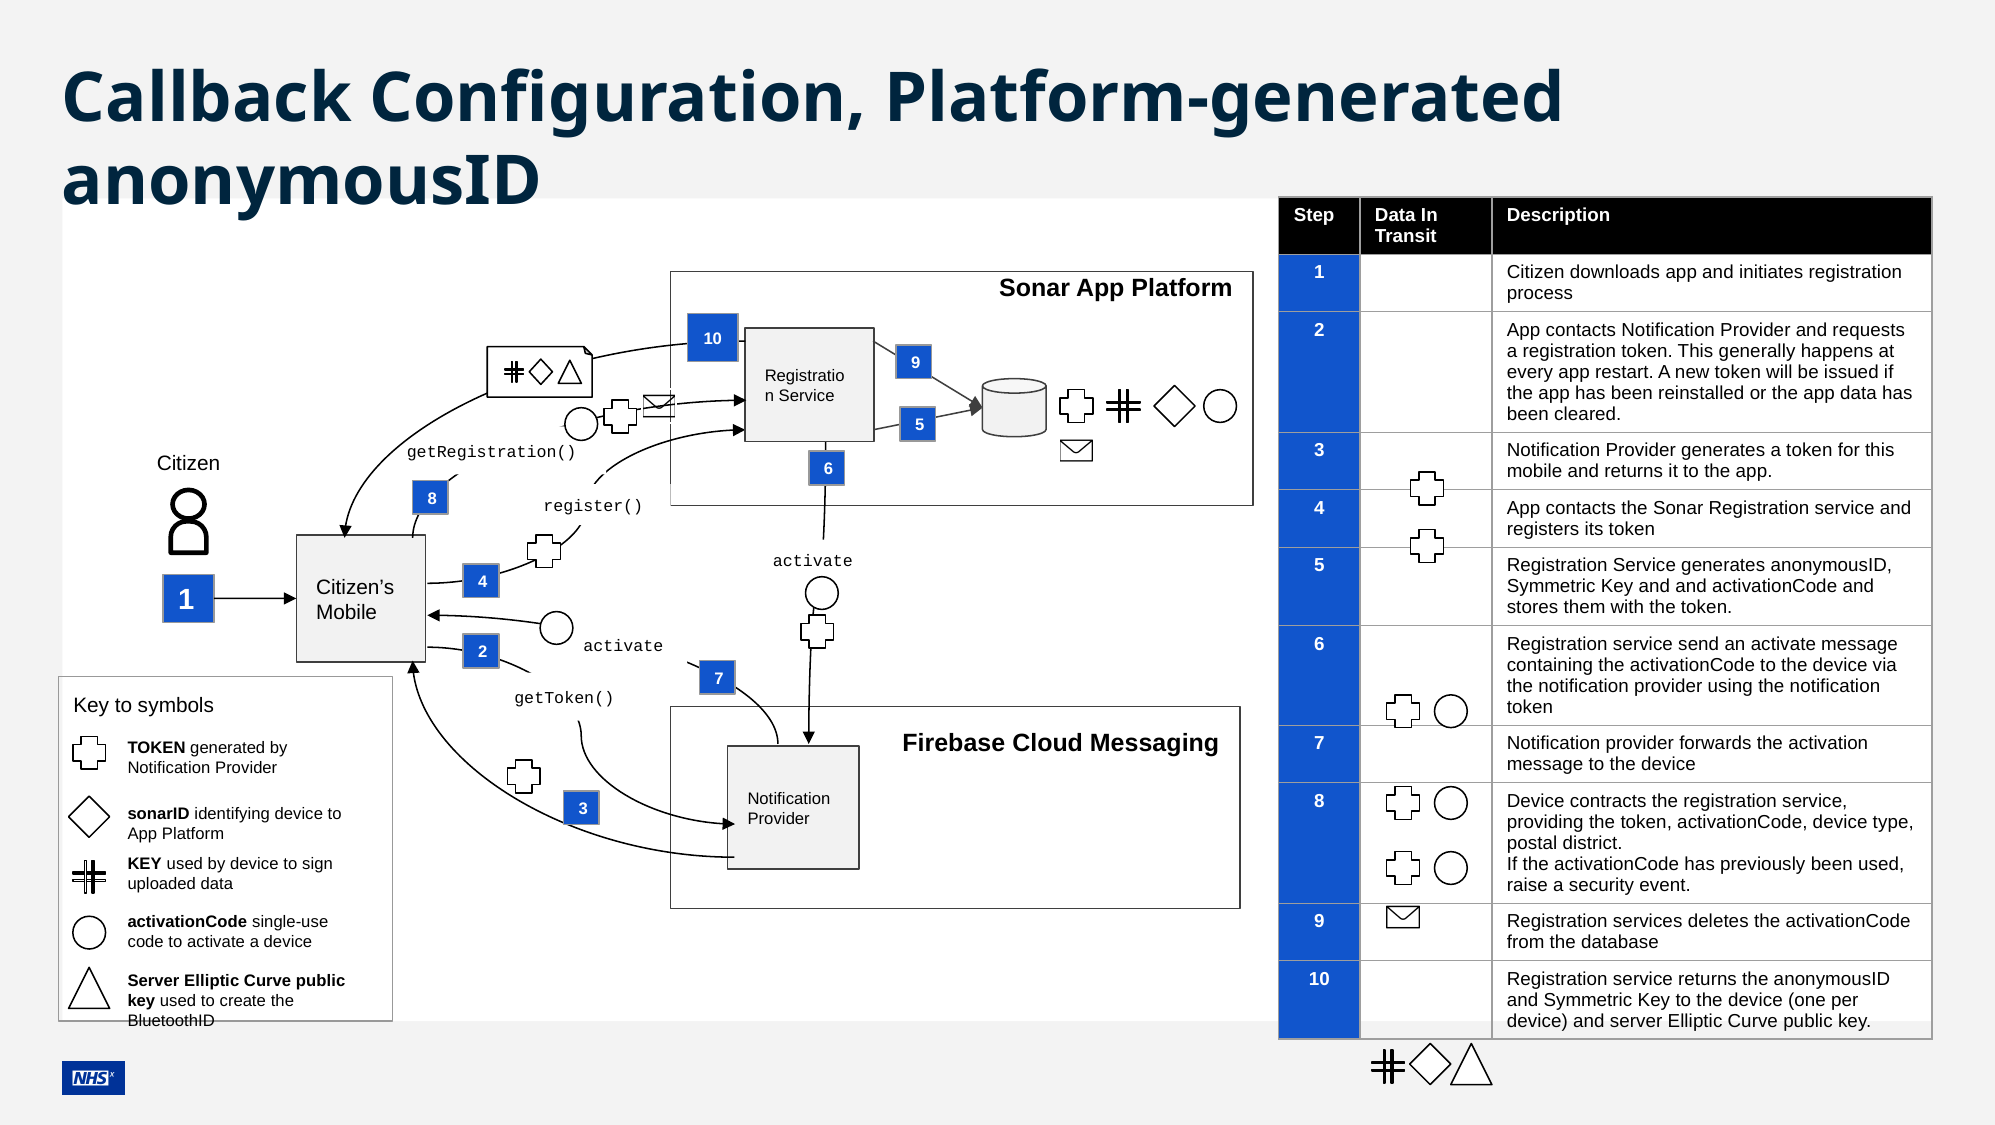

# Callback Configuration, Platform-generated anonymousID
| Step | Data In Transit | Description |
| --- | --- | --- |
| 1 | | Citizen downloads app and initiates registration process |
| 2 | | App contacts Notification Provider and requests a registration token. This generally happens at every app restart. A new token will be issued if the app has been reinstalled or the app data has been cleared. |
| 3 | | Notification Provider generates a token for this mobile and returns it to the app. |
| 4 | | App contacts the Sonar Registration service and registers its token |
| 5 | | Registration Service generates anonymousID, Symmetric Key and and activationCode and stores them with the token. |
| 6 | | Registration service send an activate message containing the activationCode to the device via the notification provider using the notification token |
| 7 | | Notification provider forwards the activation message to the device |
| 8 | | Device contracts the registration service, providing the token, activationCode, device type, postal district. If the activationCode has previously been used, raise a security event. |
| 9 | | Registration services deletes the activationCode from the database |
| 10 | | Registration service returns the anonymousID and Symmetric Key to the device (one per device) and server Elliptic Curve public key. |
Sonar App Platform
10
Registration Service
9
5
getRegistration()
Citizen
6
8
register()
Citizen’s Mobile
activate
4
1
activate
2
7
getToken()
Key to symbols
Firebase Cloud Messaging
TOKEN generated by Notification Provider
Notification Provider
sonarID identifying device to App Platform
3
KEY used by device to sign uploaded data
activationCode single-use code to activate a device
Server Elliptic Curve public key used to create the BluetoothID